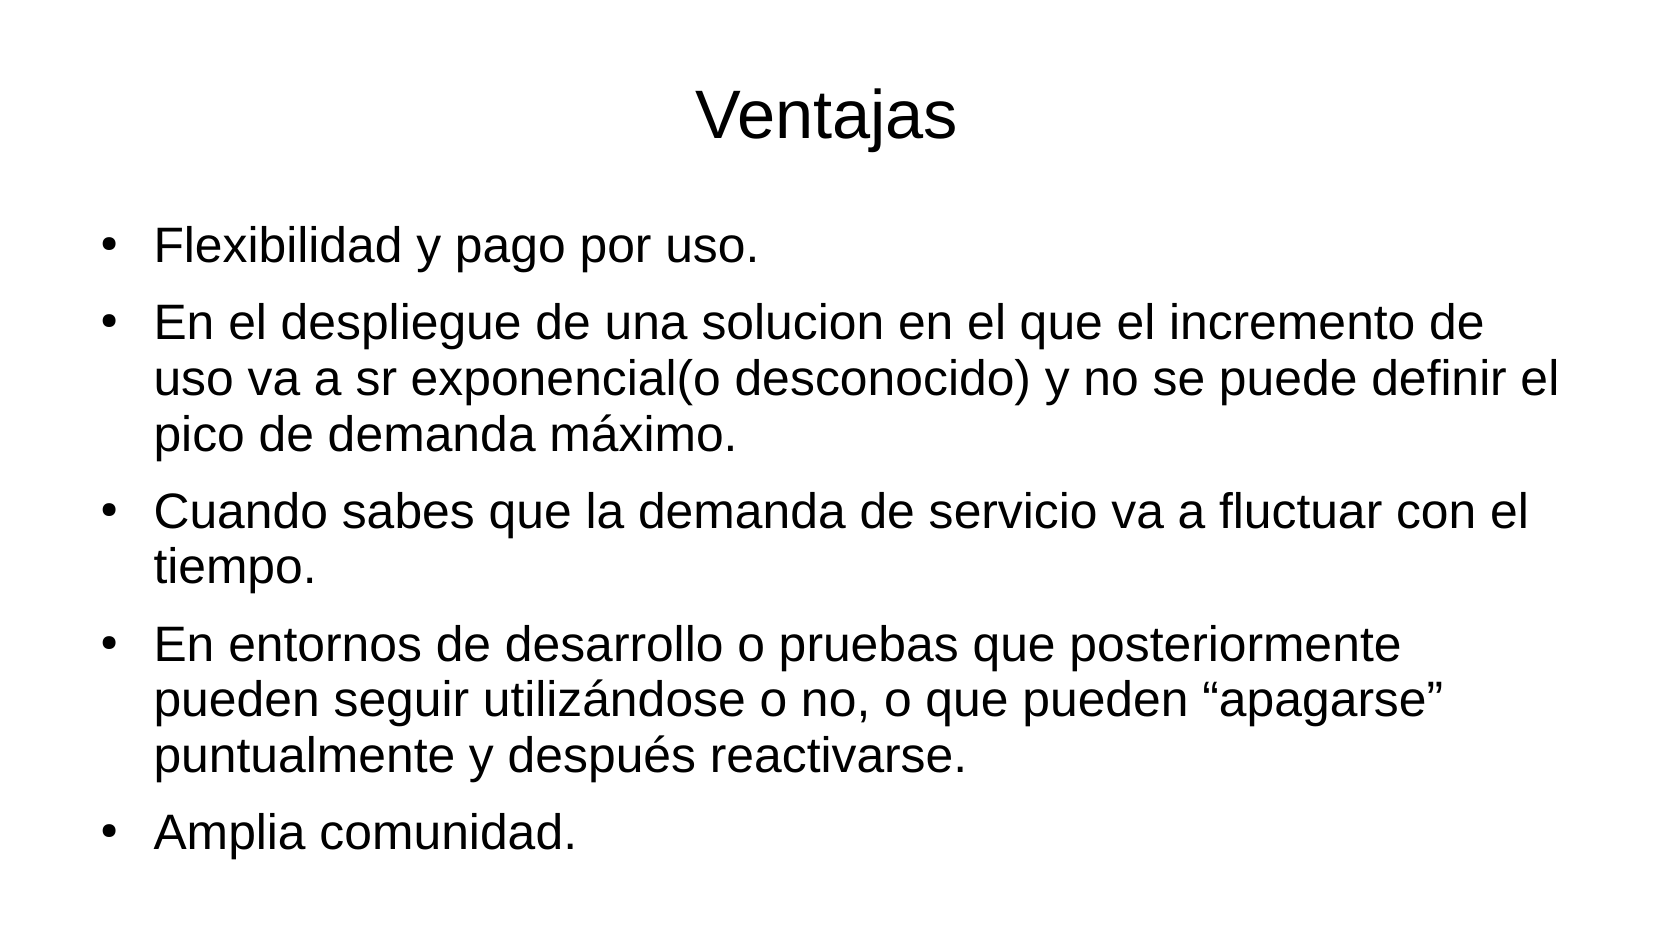

# Ventajas
Flexibilidad y pago por uso.
En el despliegue de una solucion en el que el incremento de uso va a sr exponencial(o desconocido) y no se puede definir el pico de demanda máximo.
Cuando sabes que la demanda de servicio va a fluctuar con el tiempo.
En entornos de desarrollo o pruebas que posteriormente pueden seguir utilizándose o no, o que pueden “apagarse” puntualmente y después reactivarse.
Amplia comunidad.